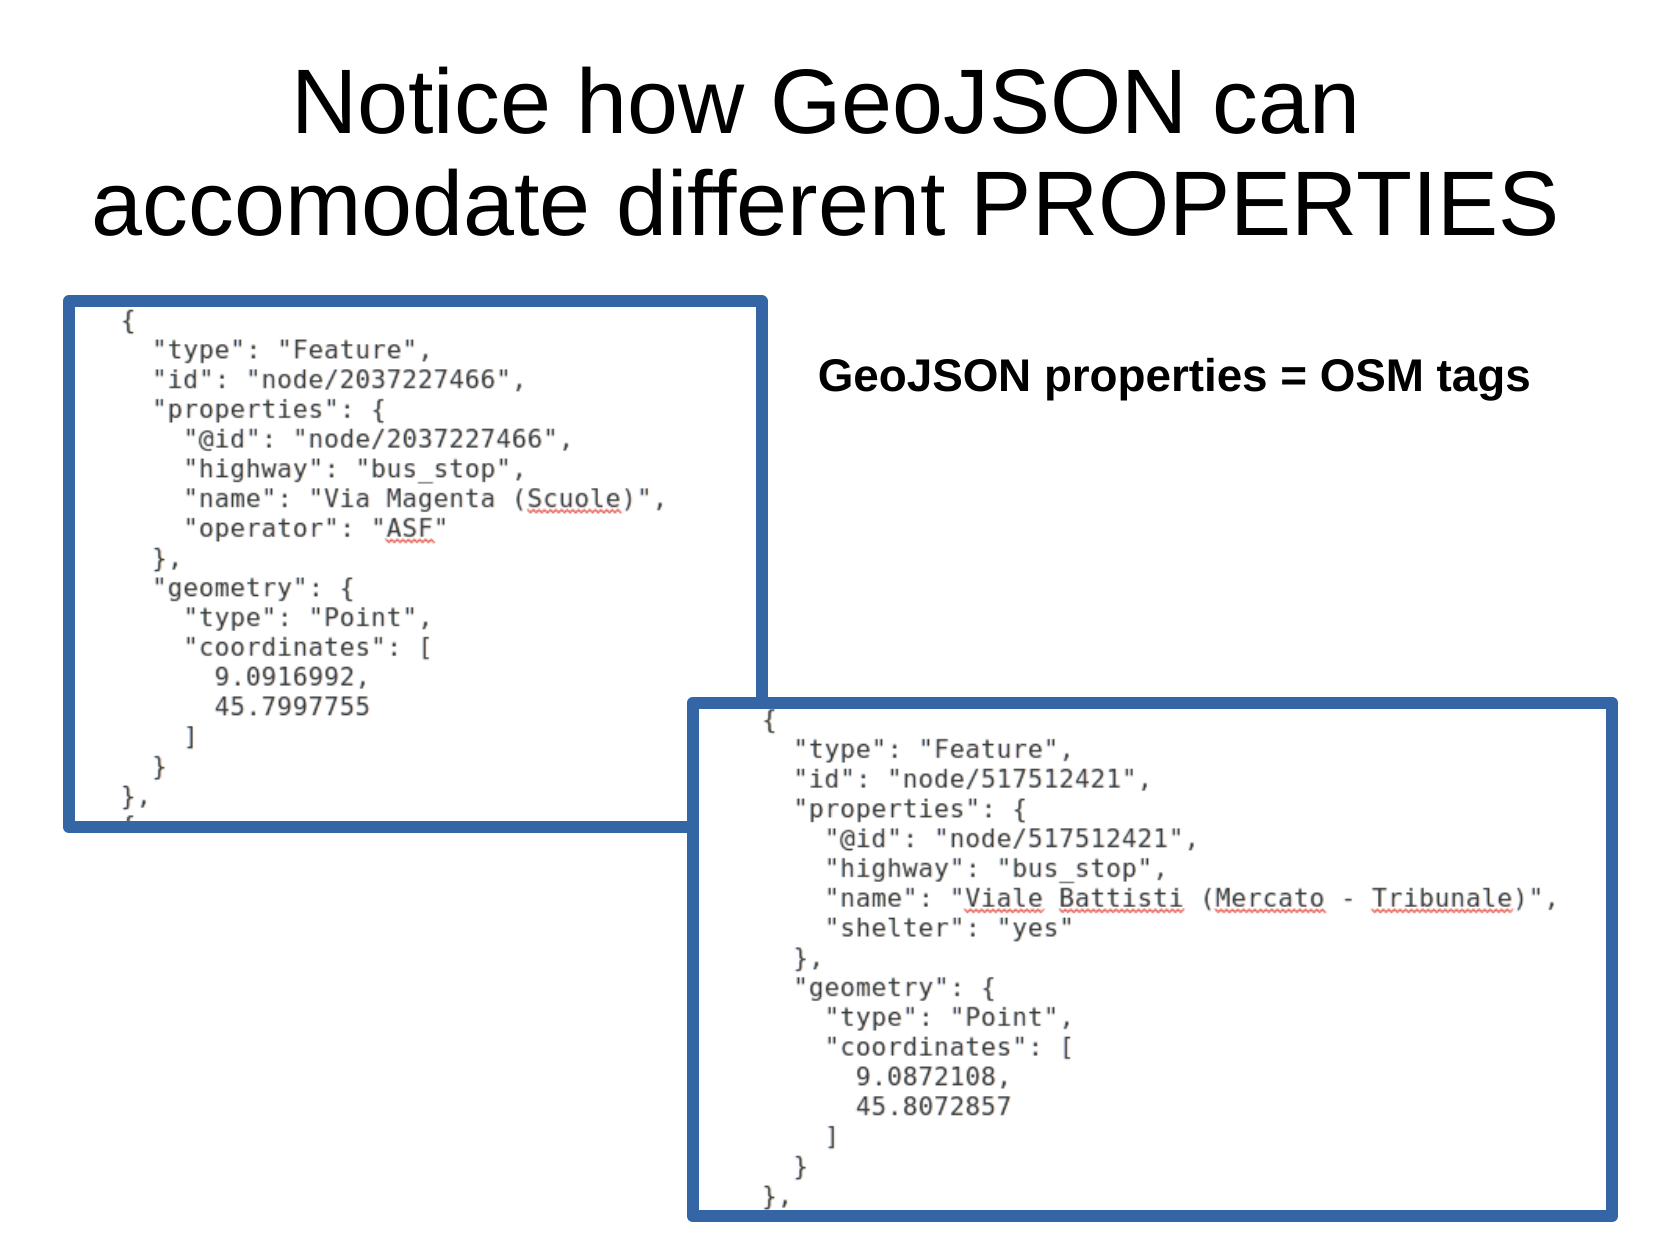

# Notice how GeoJSON can accomodate different PROPERTIES
GeoJSON properties = OSM tags